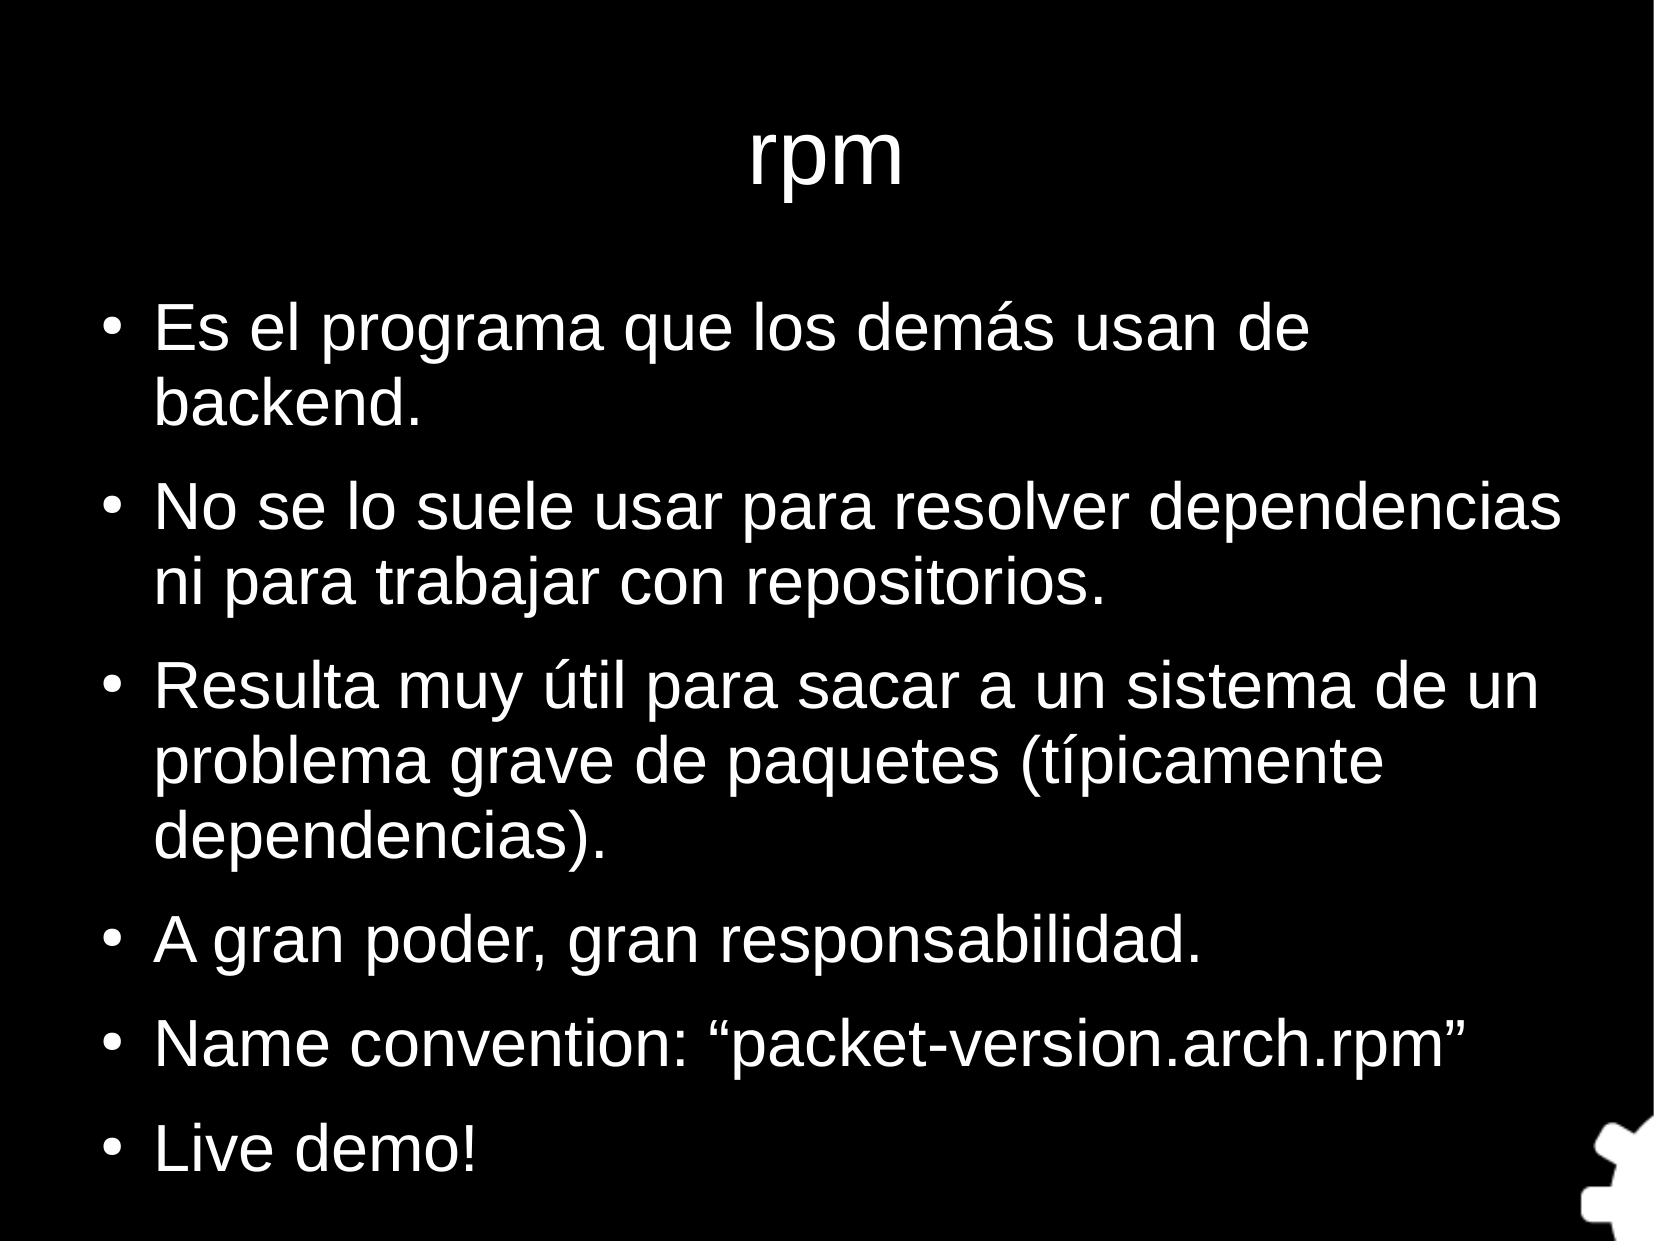

# rpm
Es el programa que los demás usan de backend.
No se lo suele usar para resolver dependencias ni para trabajar con repositorios.
Resulta muy útil para sacar a un sistema de un problema grave de paquetes (típicamente dependencias).
A gran poder, gran responsabilidad.
Name convention: “packet-version.arch.rpm”
Live demo!